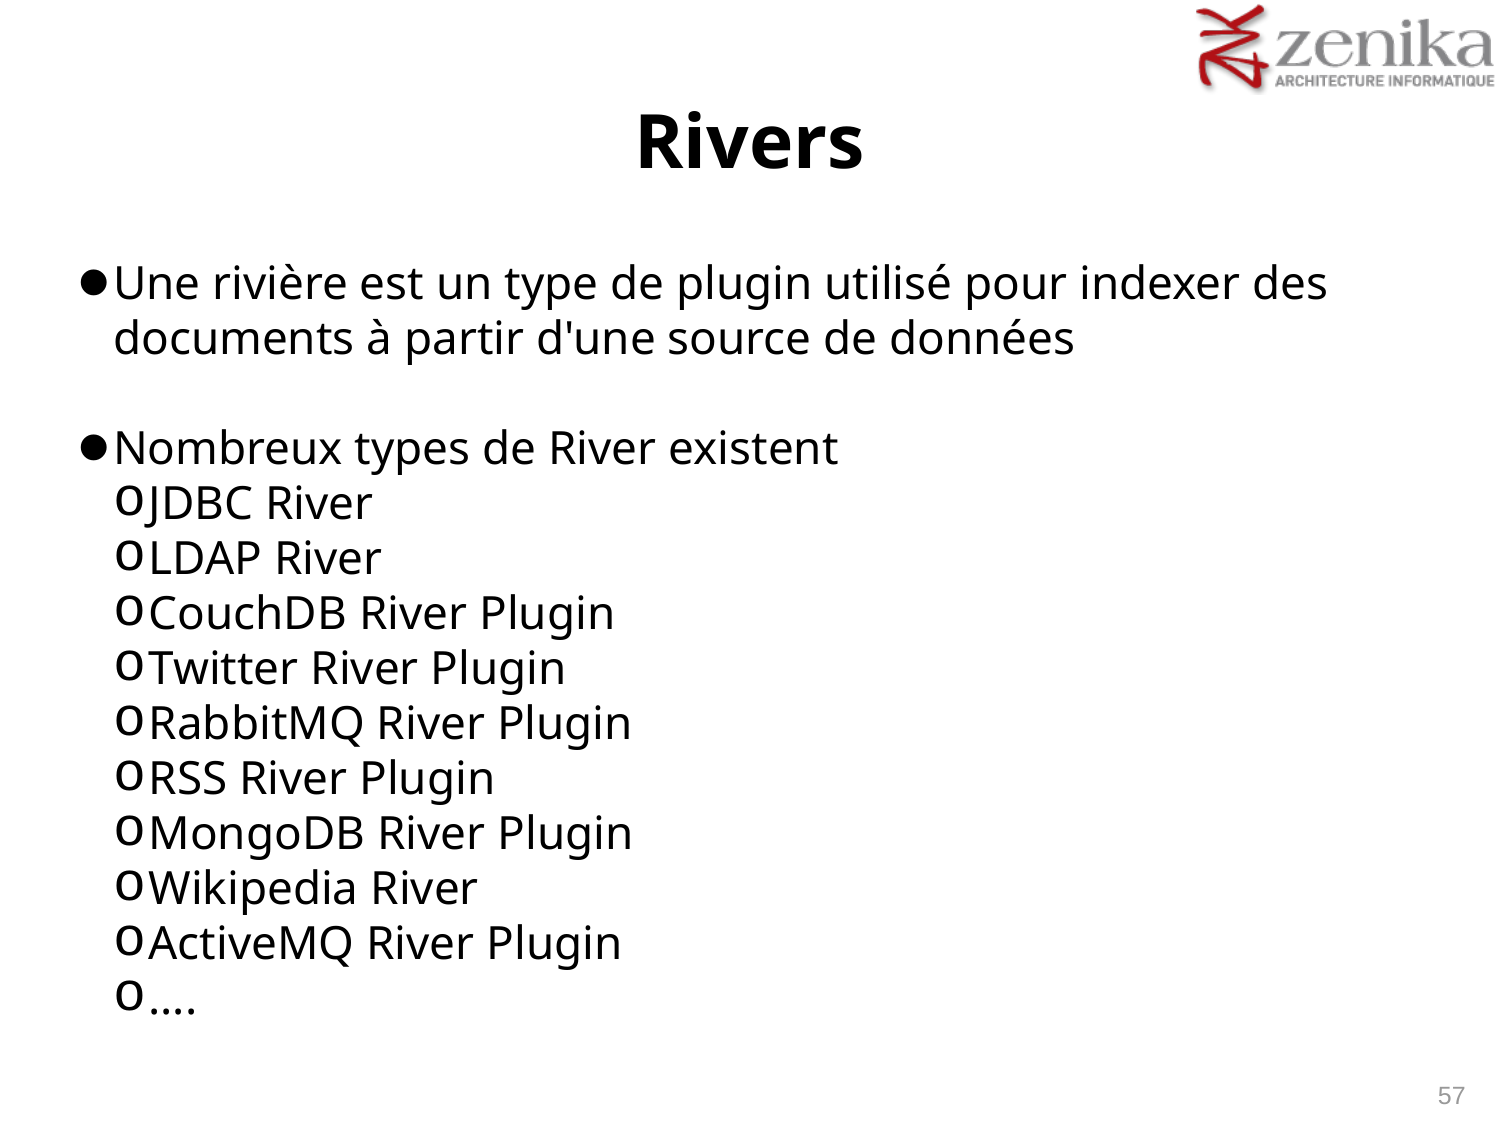

Rivers
Une rivière est un type de plugin utilisé pour indexer des documents à partir d'une source de données
Nombreux types de River existent
JDBC River
LDAP River
CouchDB River Plugin
Twitter River Plugin
RabbitMQ River Plugin
RSS River Plugin
MongoDB River Plugin
Wikipedia River
ActiveMQ River Plugin
….